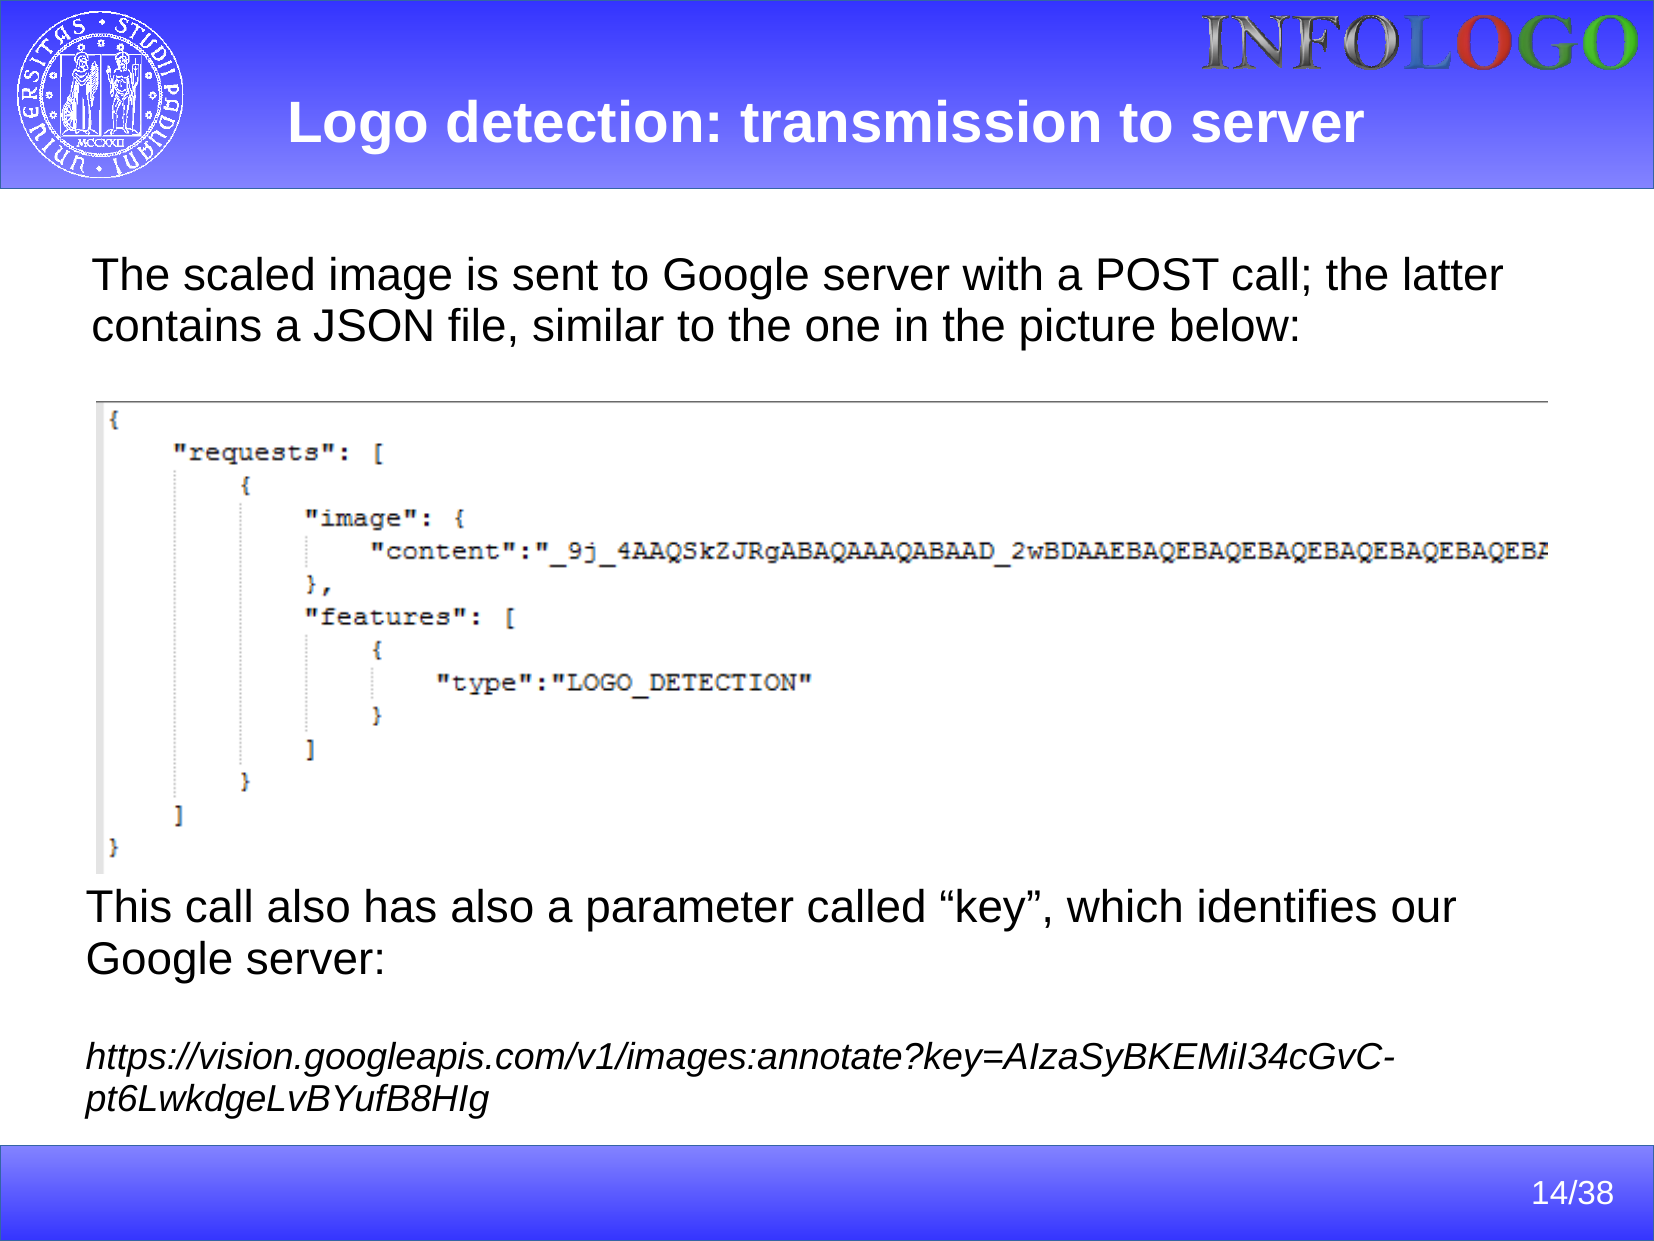

Logo detection: transmission to server
The scaled image is sent to Google server with a POST call; the latter contains a JSON file, similar to the one in the picture below:
This call also has also a parameter called “key”, which identifies our Google server:
https://vision.googleapis.com/v1/images:annotate?key=AIzaSyBKEMiI34cGvC-pt6LwkdgeLvBYufB8HIg
14/38